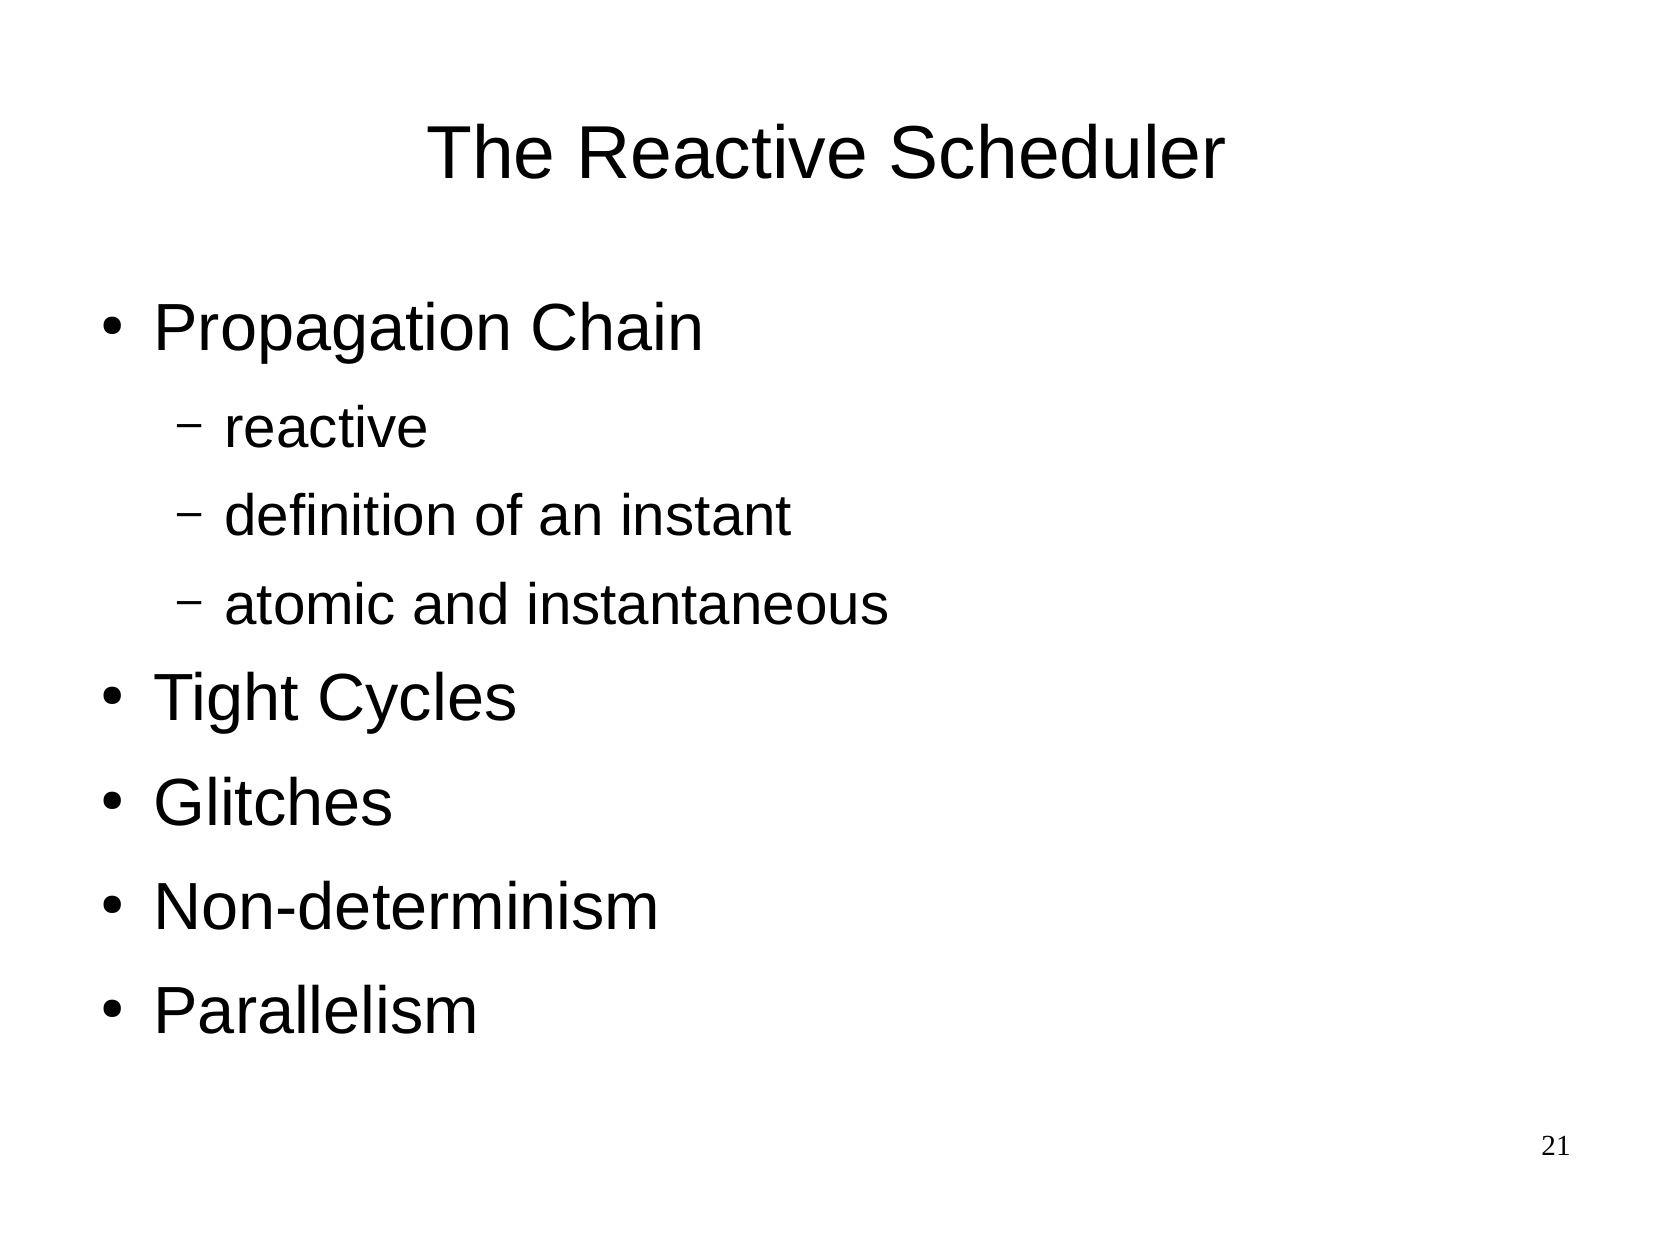

# The Reactive Scheduler
Propagation Chain
reactive
definition of an instant
atomic and instantaneous
Tight Cycles
Glitches
Non-determinism
Parallelism
21